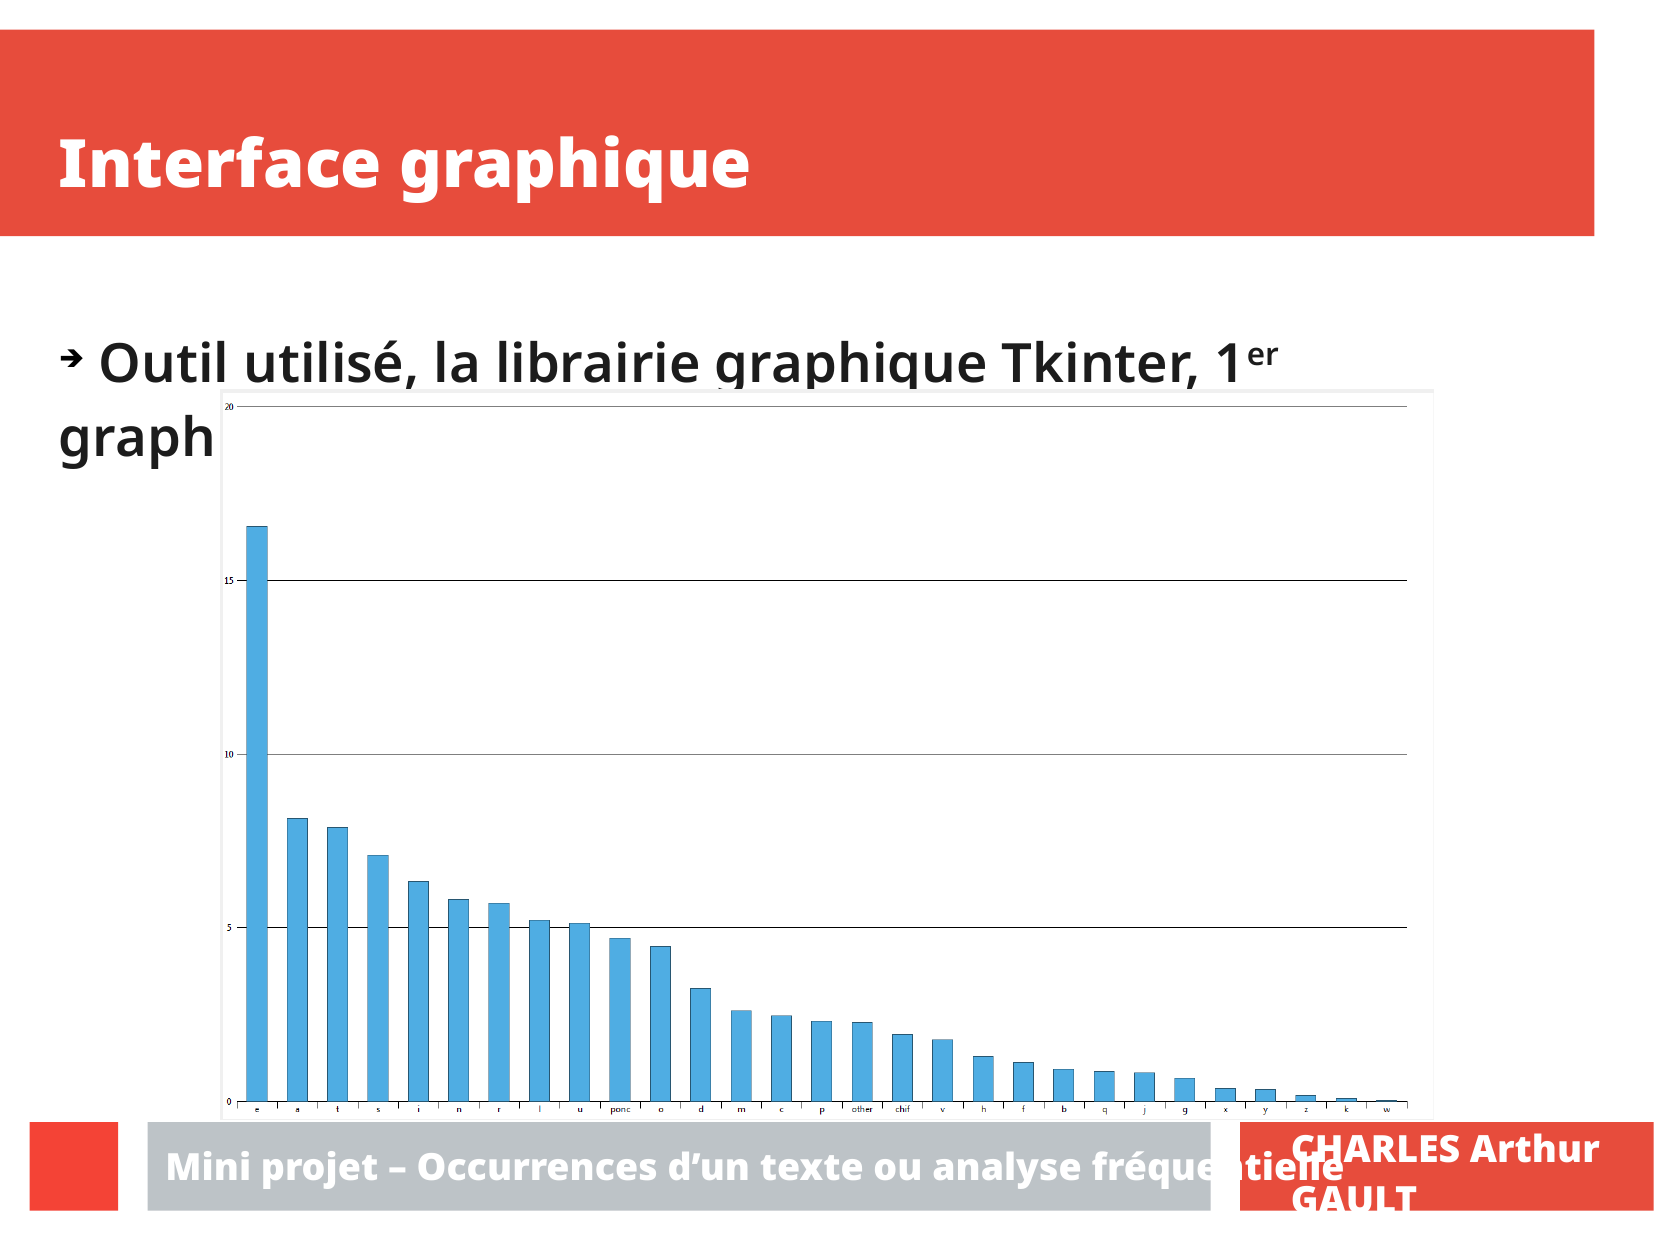

# Interface graphique
 Outil utilisé, la librairie graphique Tkinter, 1er graphique réalisé